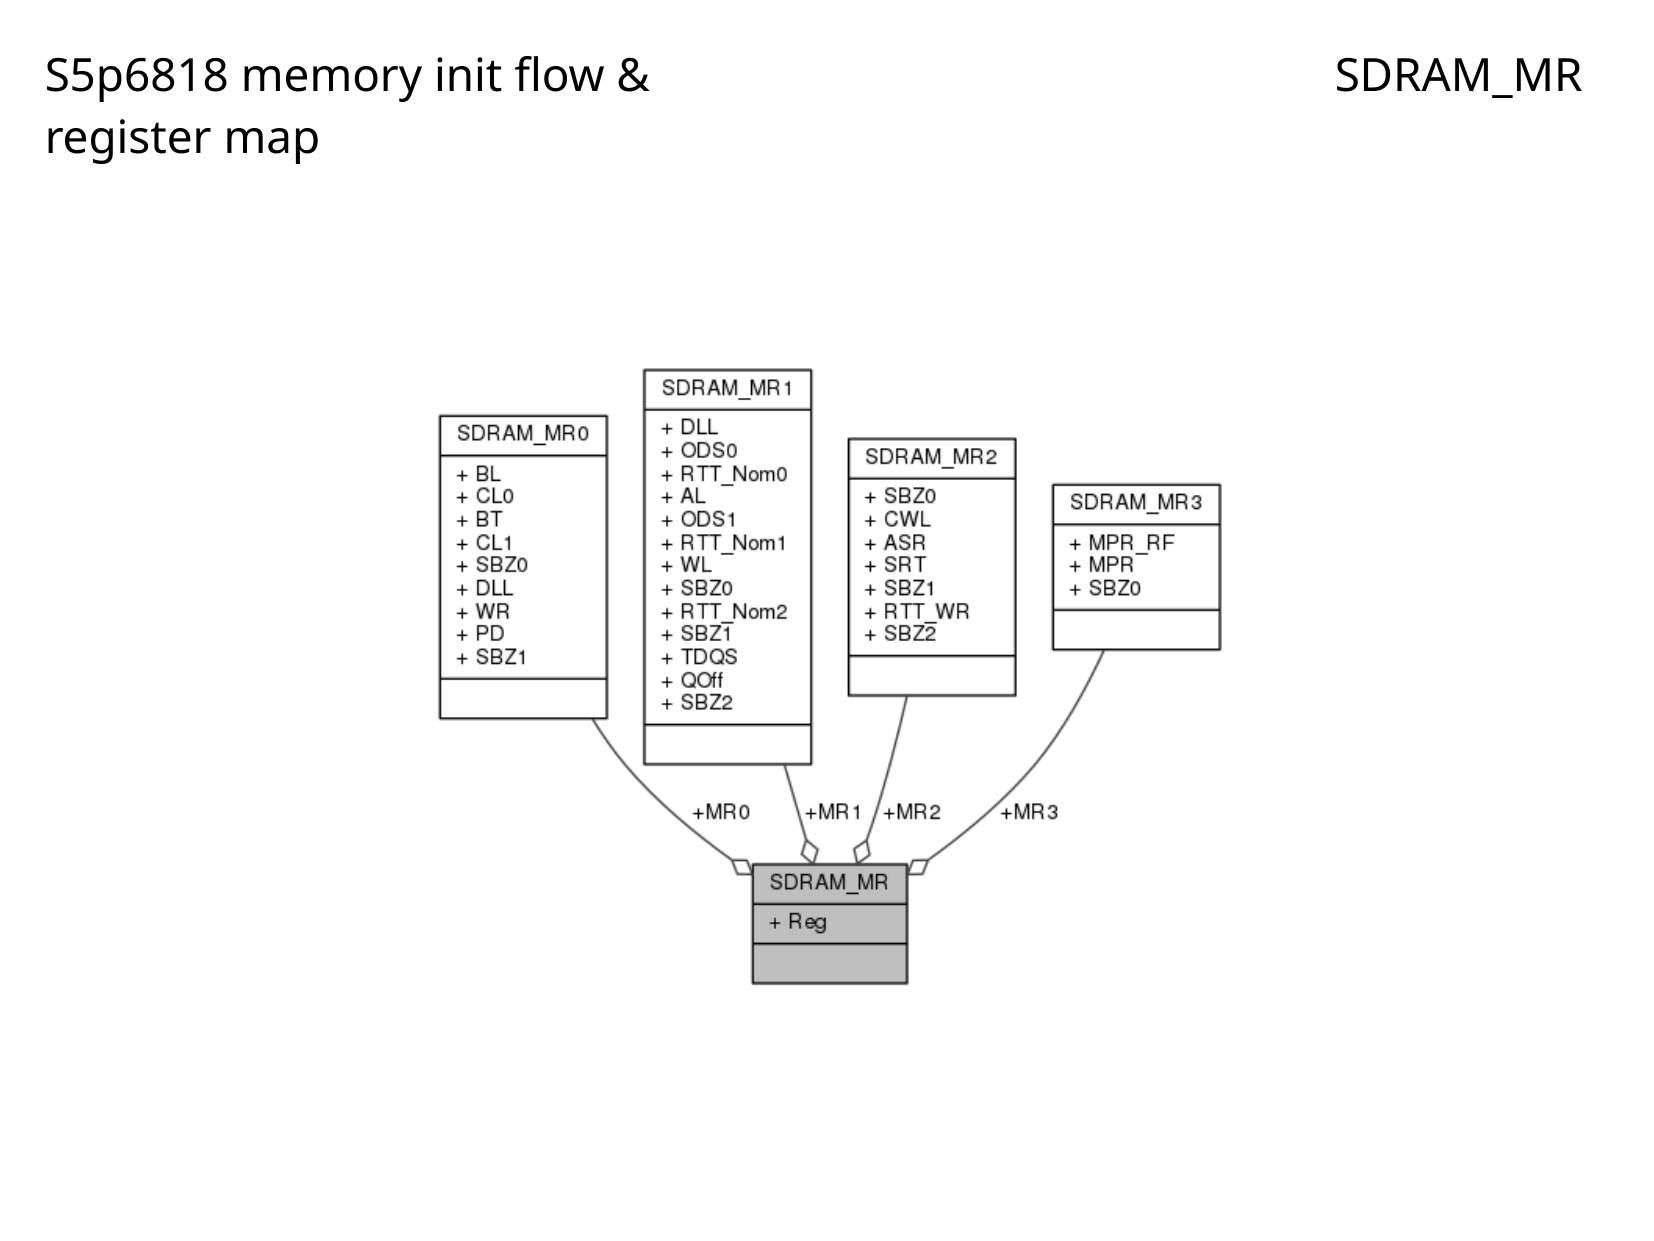

SDRAM_MR
S5p6818 memory init flow & register map